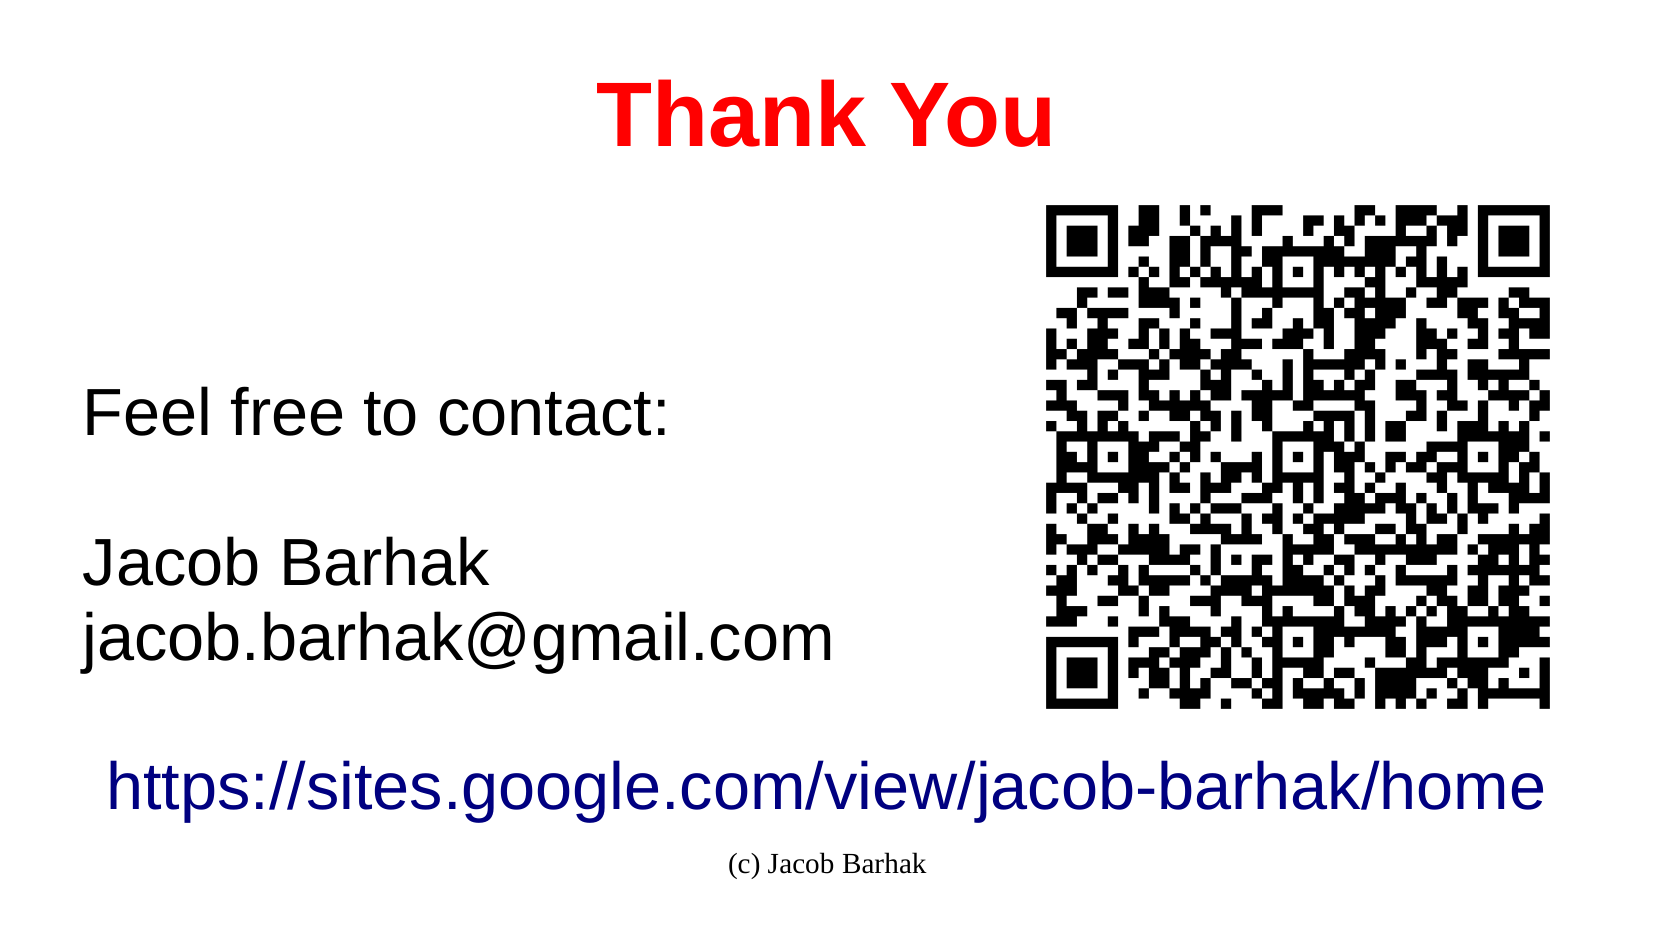

# Thank You
Feel free to contact:
Jacob Barhak
jacob.barhak@gmail.com
https://sites.google.com/view/jacob-barhak/home